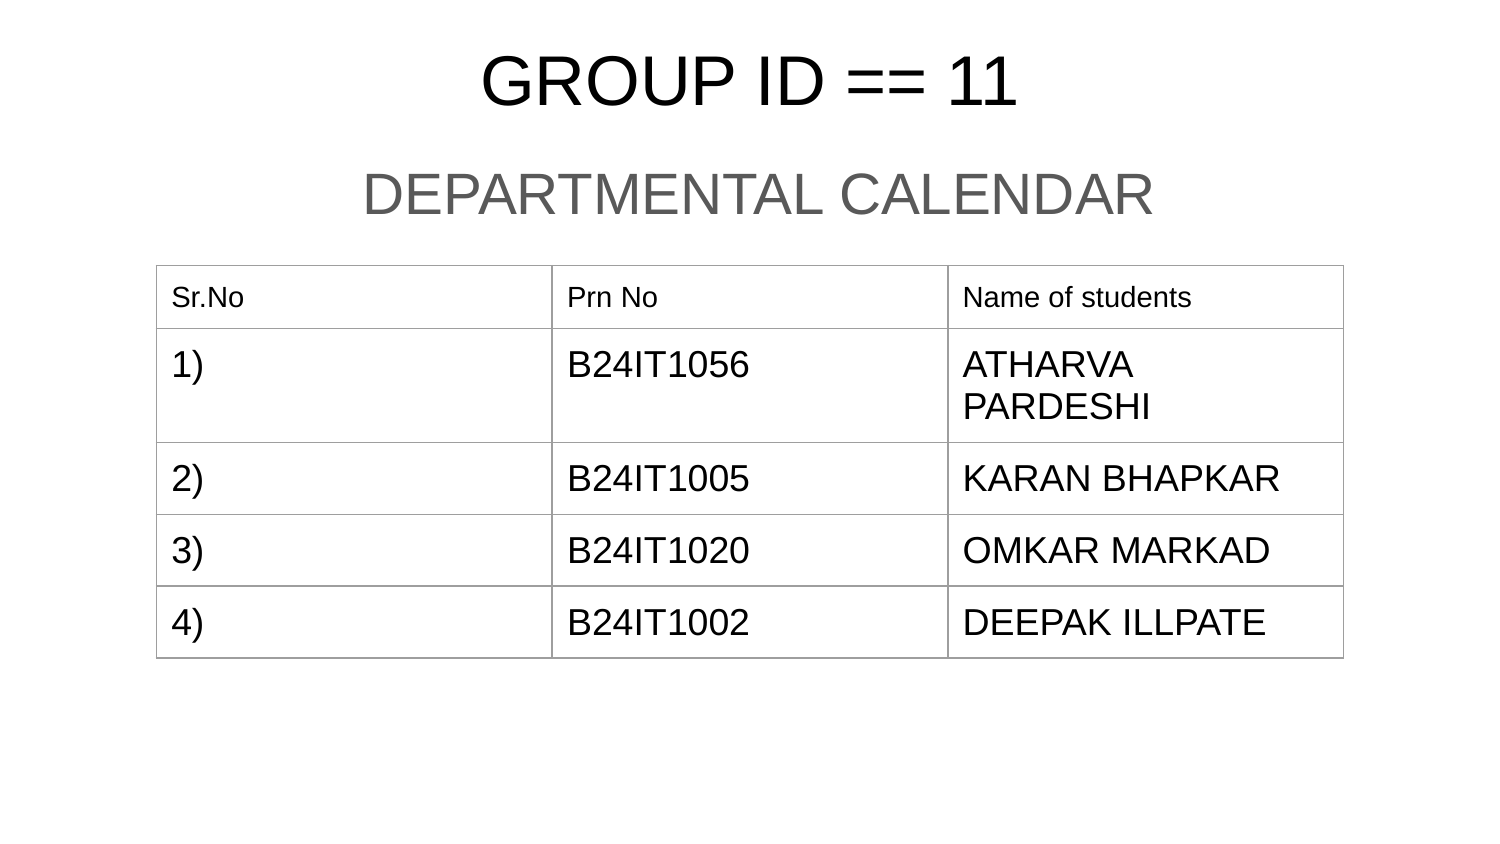

# GROUP ID == 11
DEPARTMENTAL CALENDAR
| Sr.No | Prn No | Name of students |
| --- | --- | --- |
| 1) | B24IT1056 | ATHARVA PARDESHI |
| 2) | B24IT1005 | KARAN BHAPKAR |
| 3) | B24IT1020 | OMKAR MARKAD |
| 4) | B24IT1002 | DEEPAK ILLPATE |